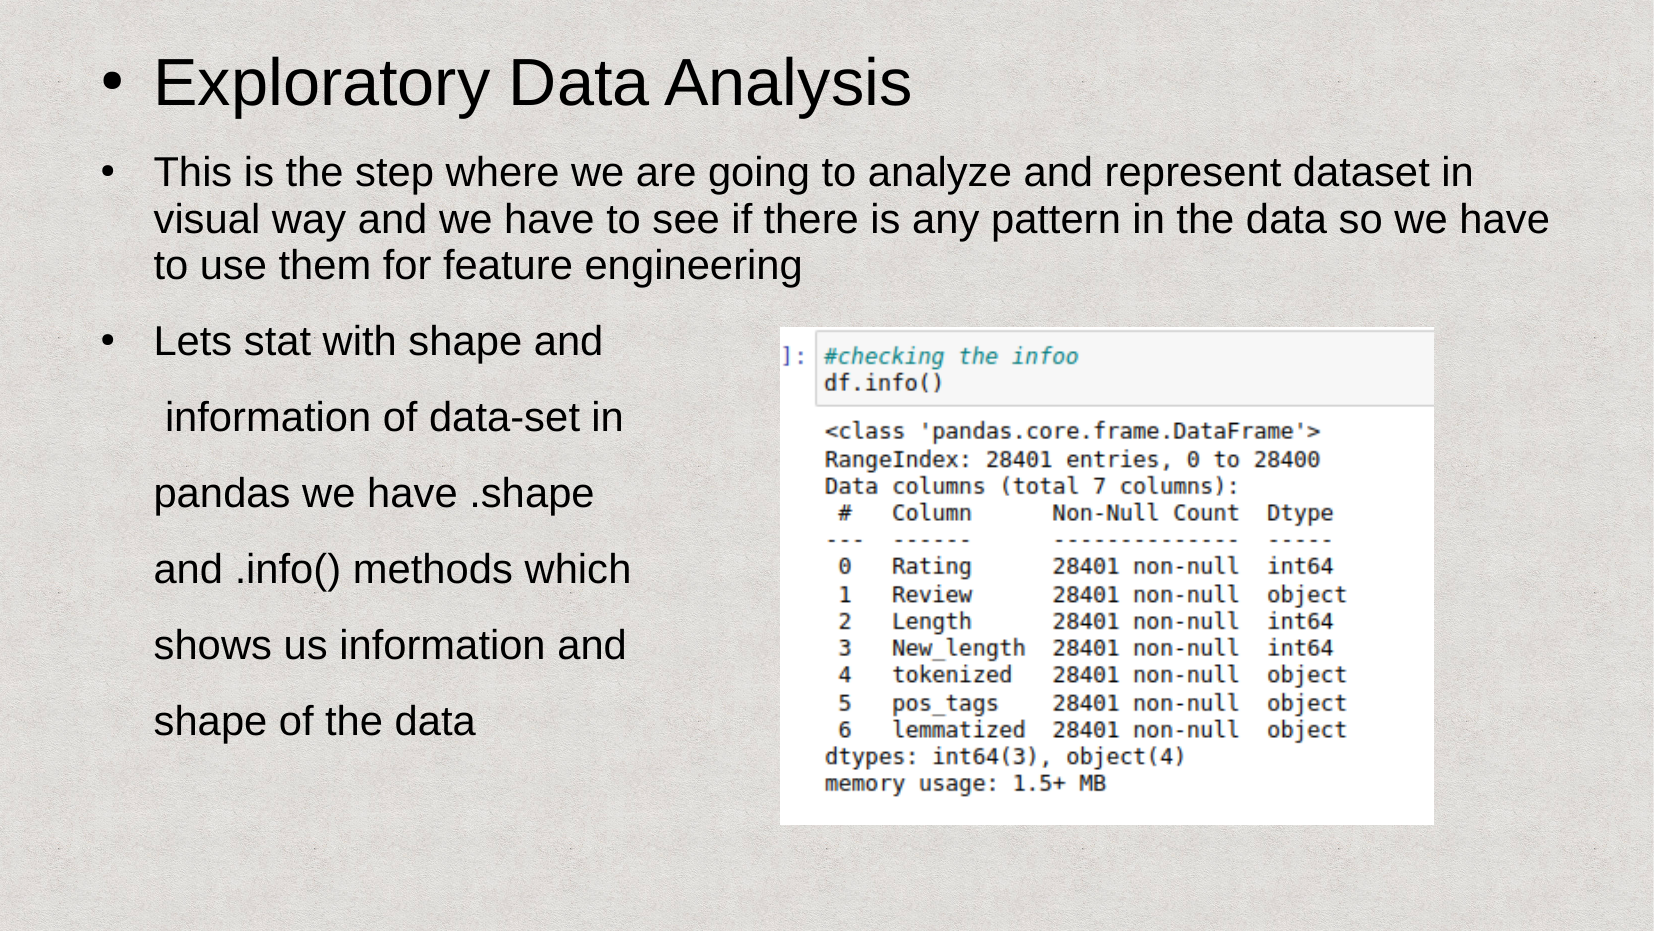

# Exploratory Data Analysis
This is the step where we are going to analyze and represent dataset in visual way and we have to see if there is any pattern in the data so we have to use them for feature engineering
Lets stat with shape and
 information of data-set in
pandas we have .shape
and .info() methods which
shows us information and
shape of the data